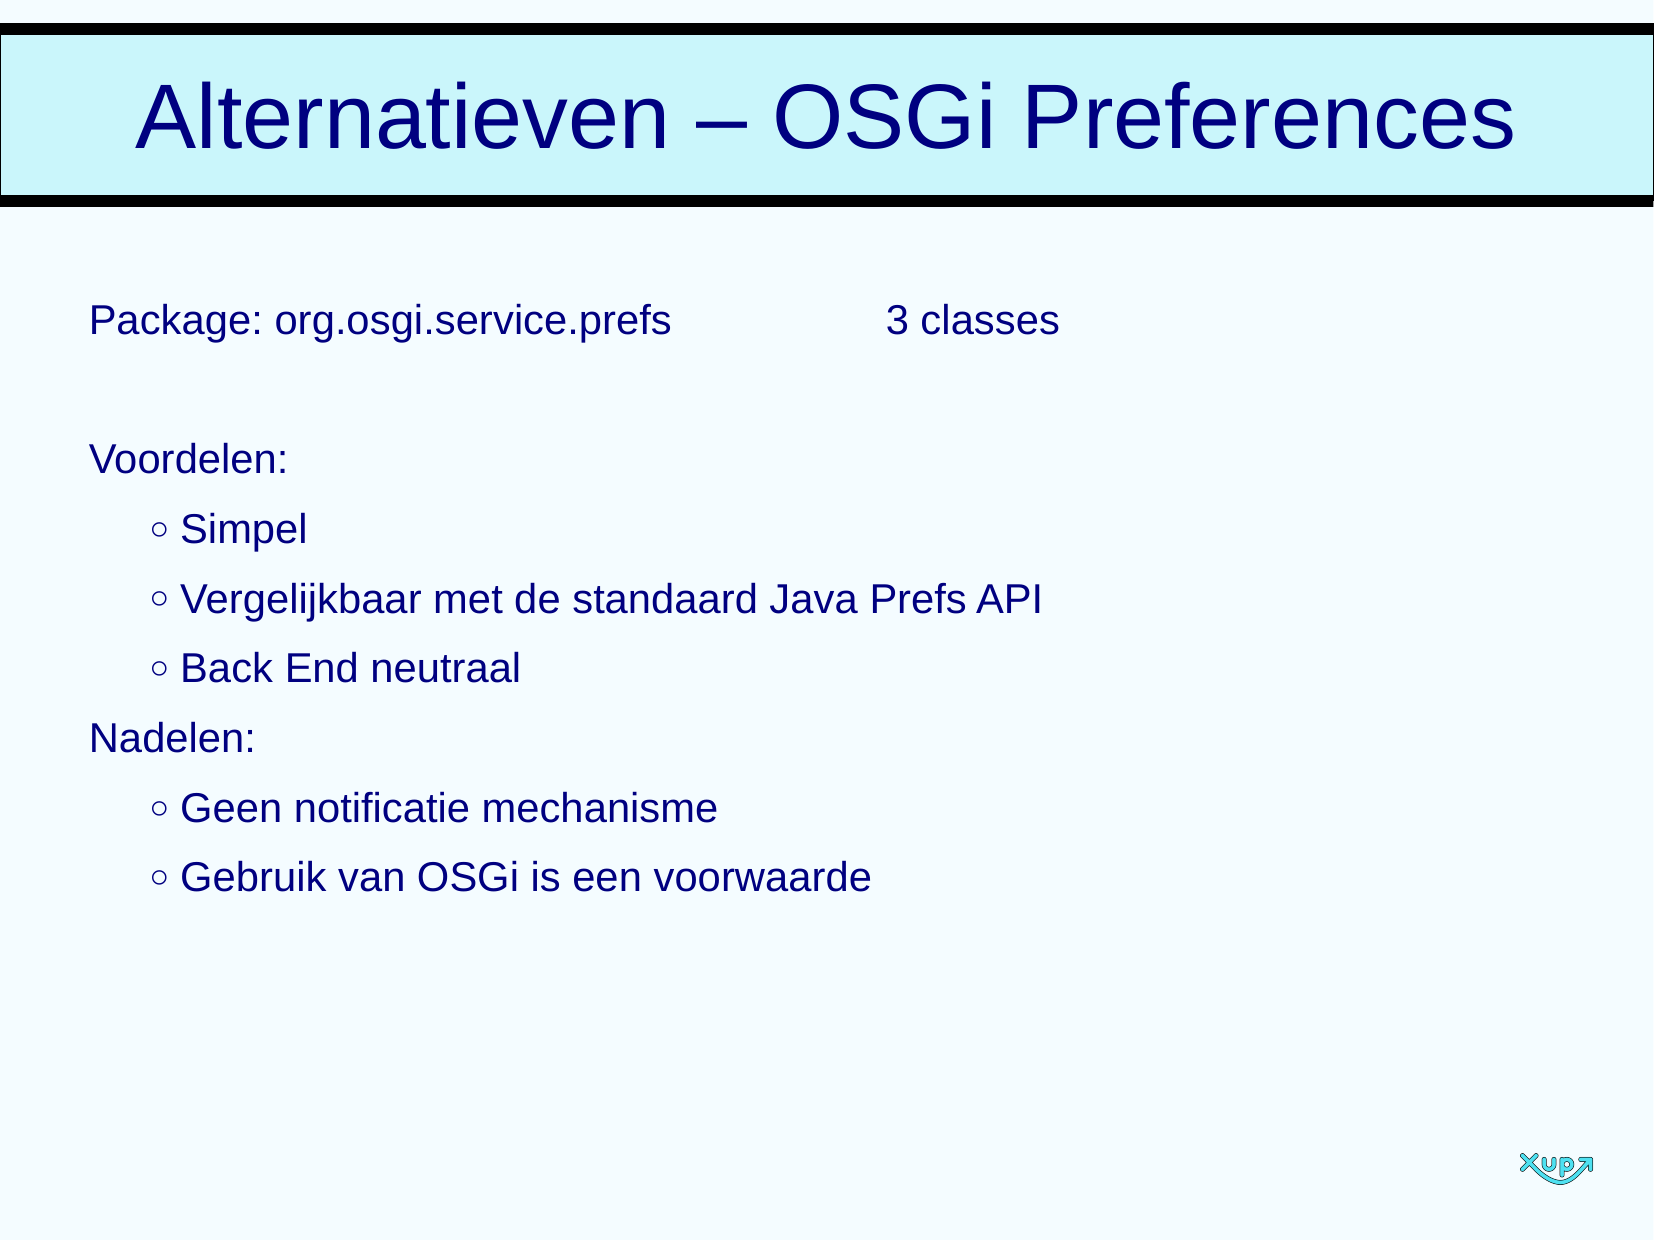

# Alternatieven – OSGi Preferences
Package: org.osgi.service.prefs			3 classes
Voordelen:
Simpel
Vergelijkbaar met de standaard Java Prefs API
Back End neutraal
Nadelen:
Geen notificatie mechanisme
Gebruik van OSGi is een voorwaarde